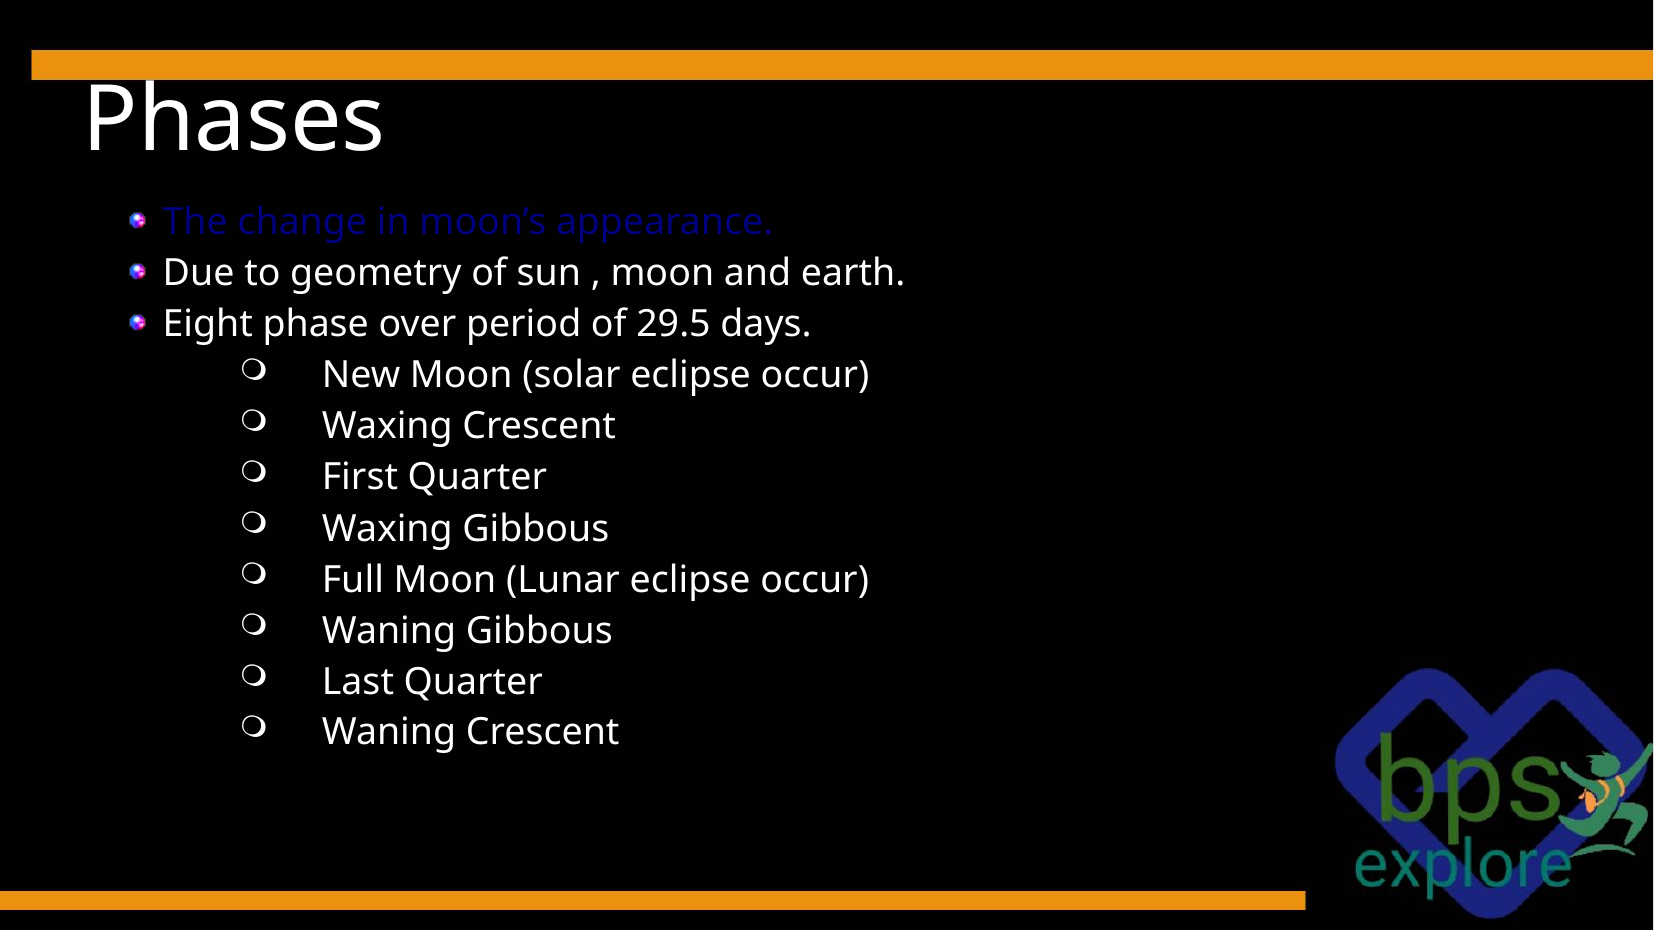

# Phases
The change in moon’s appearance.
Due to geometry of sun , moon and earth.
Eight phase over period of 29.5 days.
	New Moon (solar eclipse occur)
	Waxing Crescent
	First Quarter
	Waxing Gibbous
	Full Moon (Lunar eclipse occur)
	Waning Gibbous
	Last Quarter
	Waning Crescent